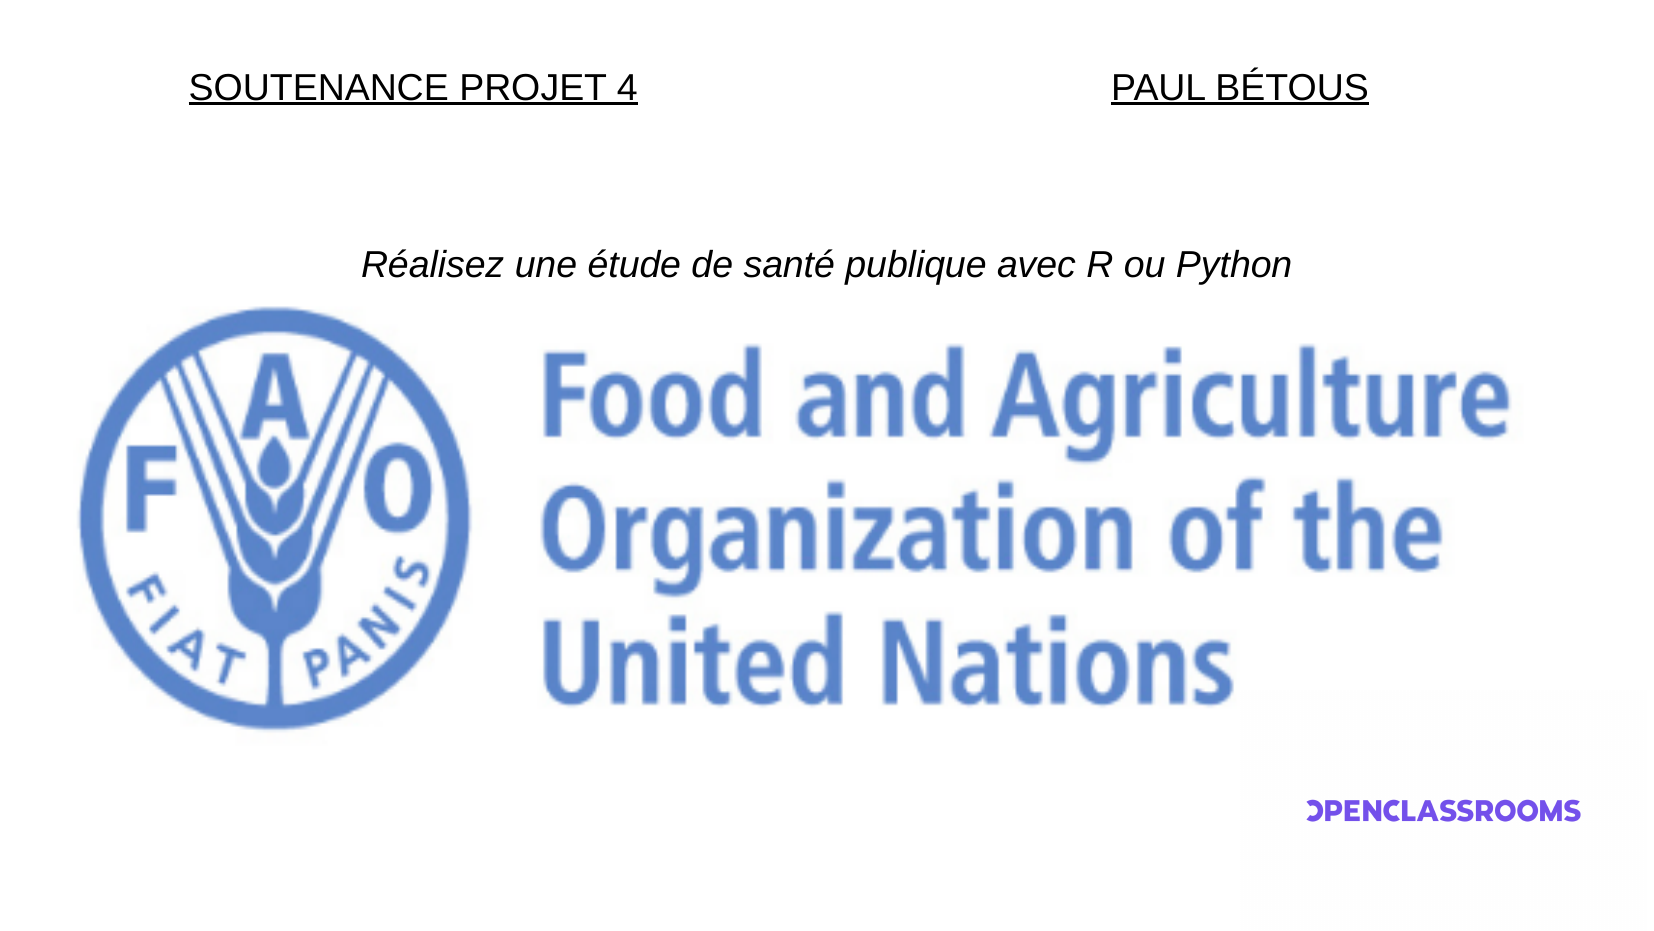

SOUTENANCE PROJET 4
PAUL BÉTOUS
Réalisez une étude de santé publique avec R ou Python